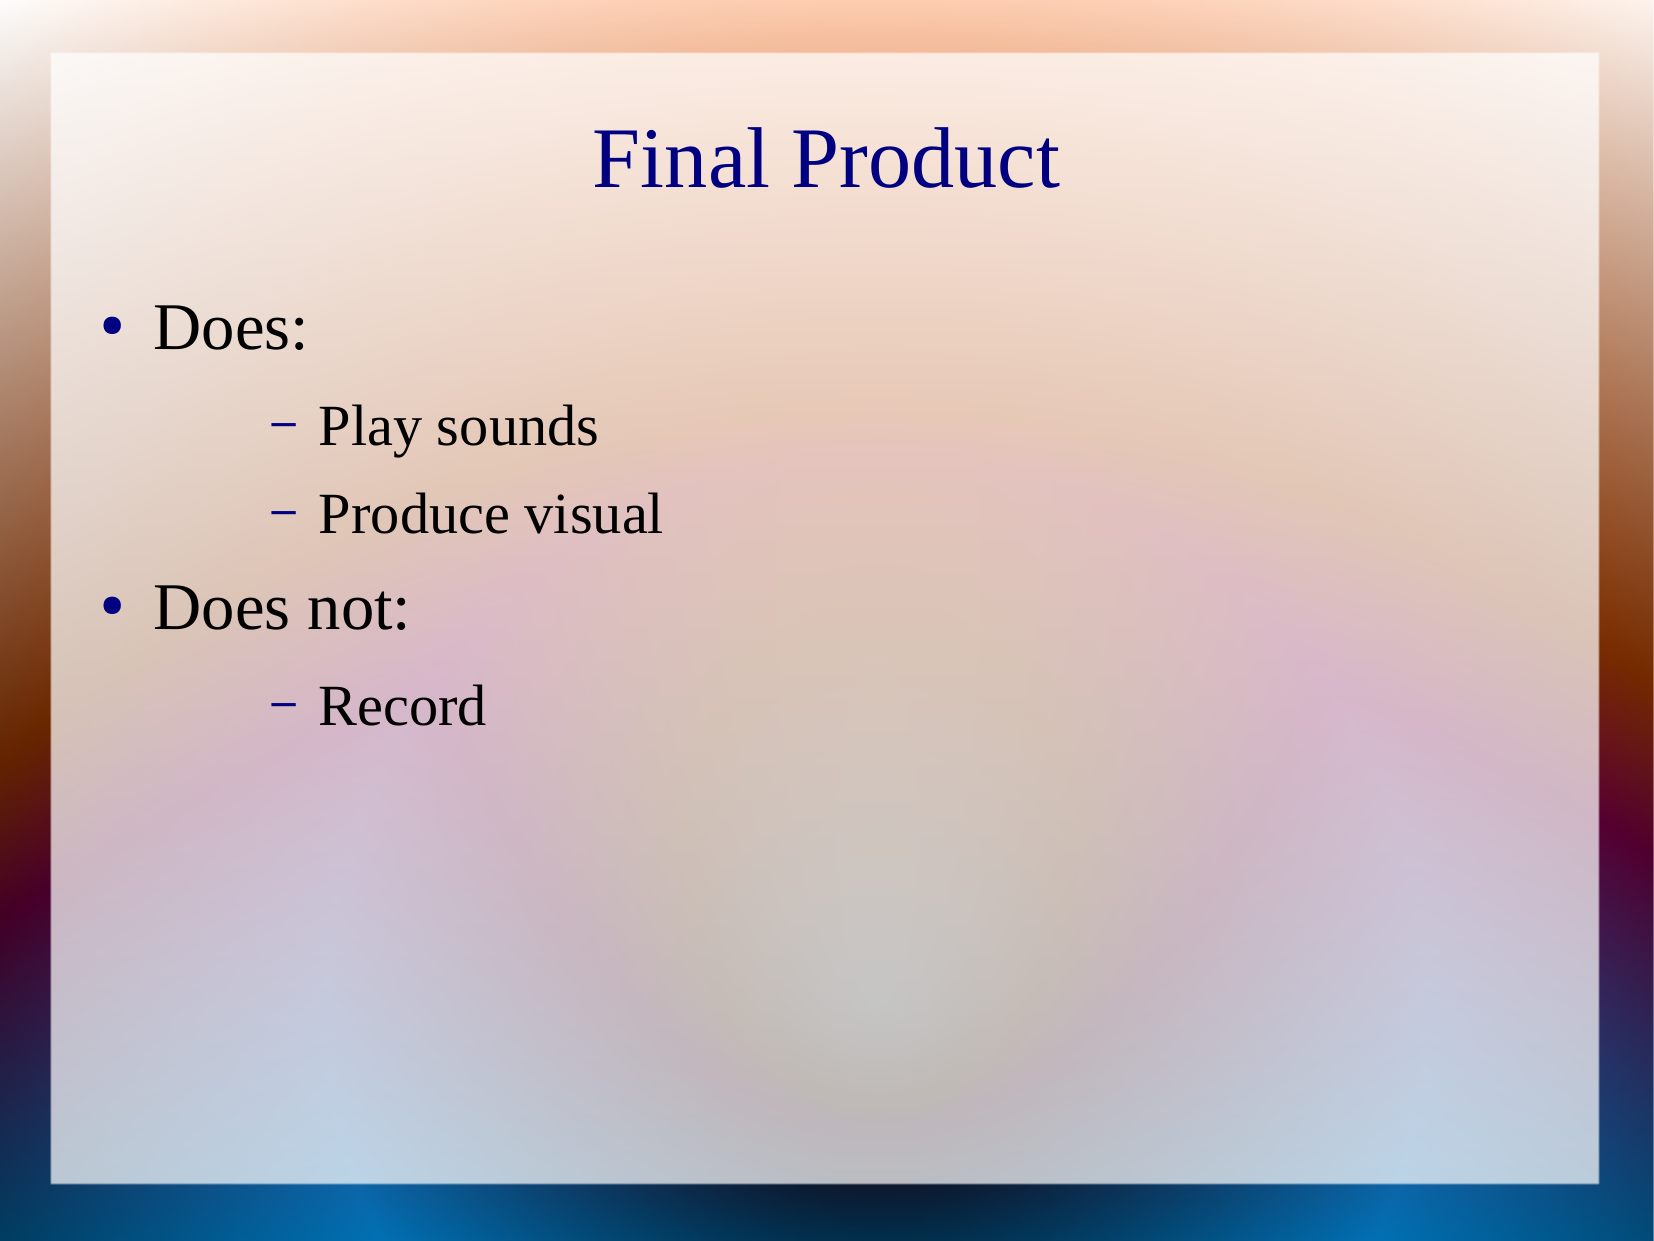

# Final Product
Does:
Play sounds
Produce visual
Does not:
Record